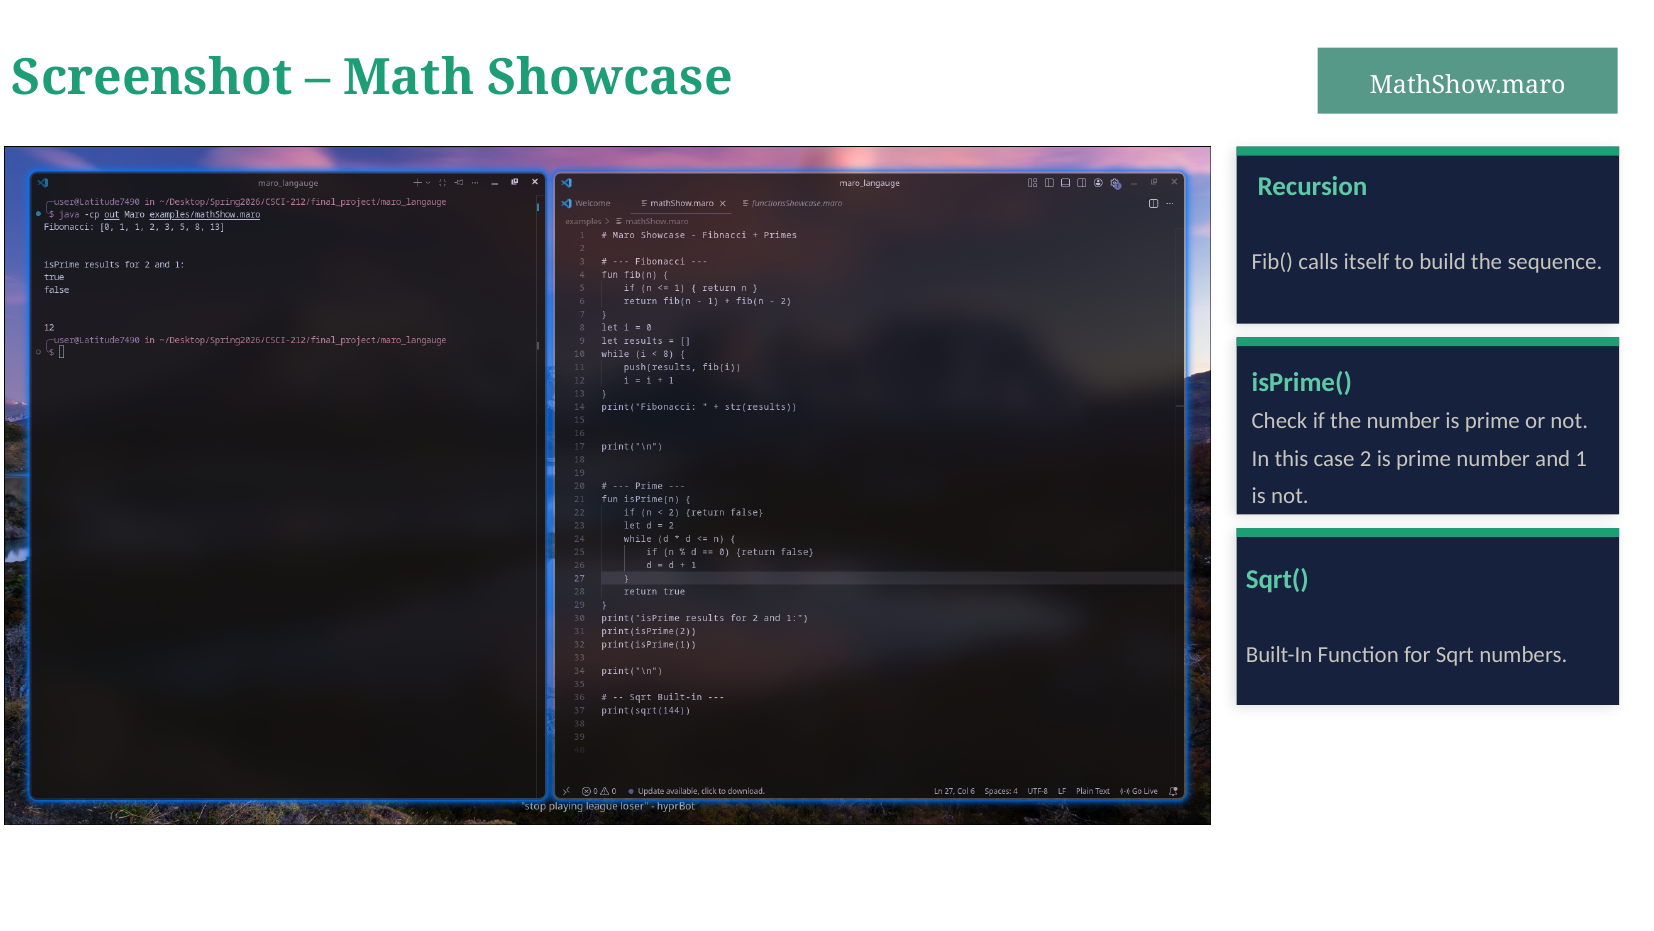

# Screenshot – Math Showcase
MathShow.maro
Recursion
Fib() calls itself to build the sequence.
isPrime()
Check if the number is prime or not. In this case 2 is prime number and 1 is not.
Sqrt()
Built-In Function for Sqrt numbers.